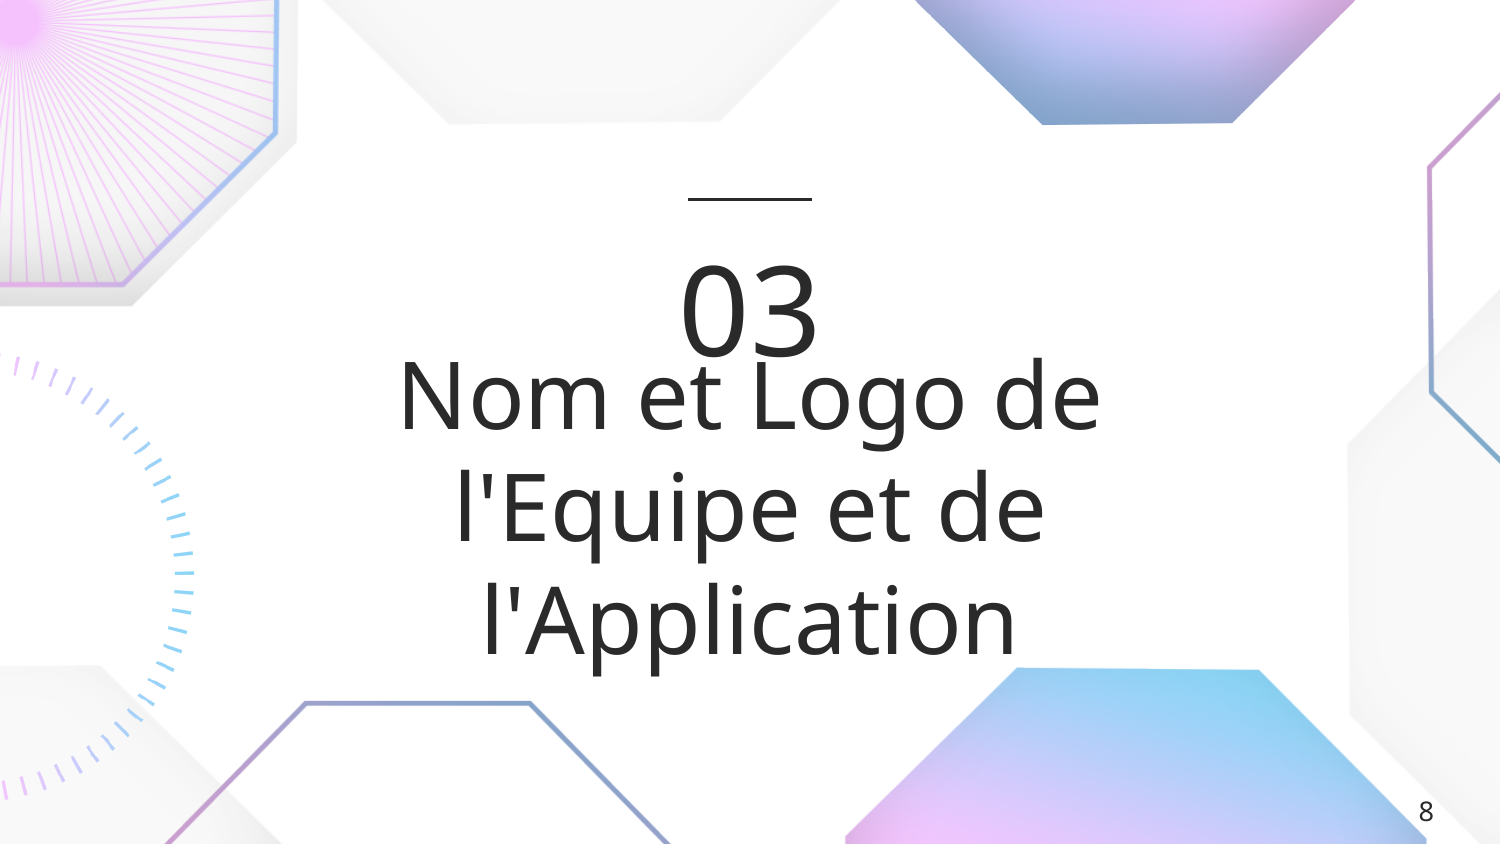

03
# Nom et Logo de l'Equipe et de l'Application